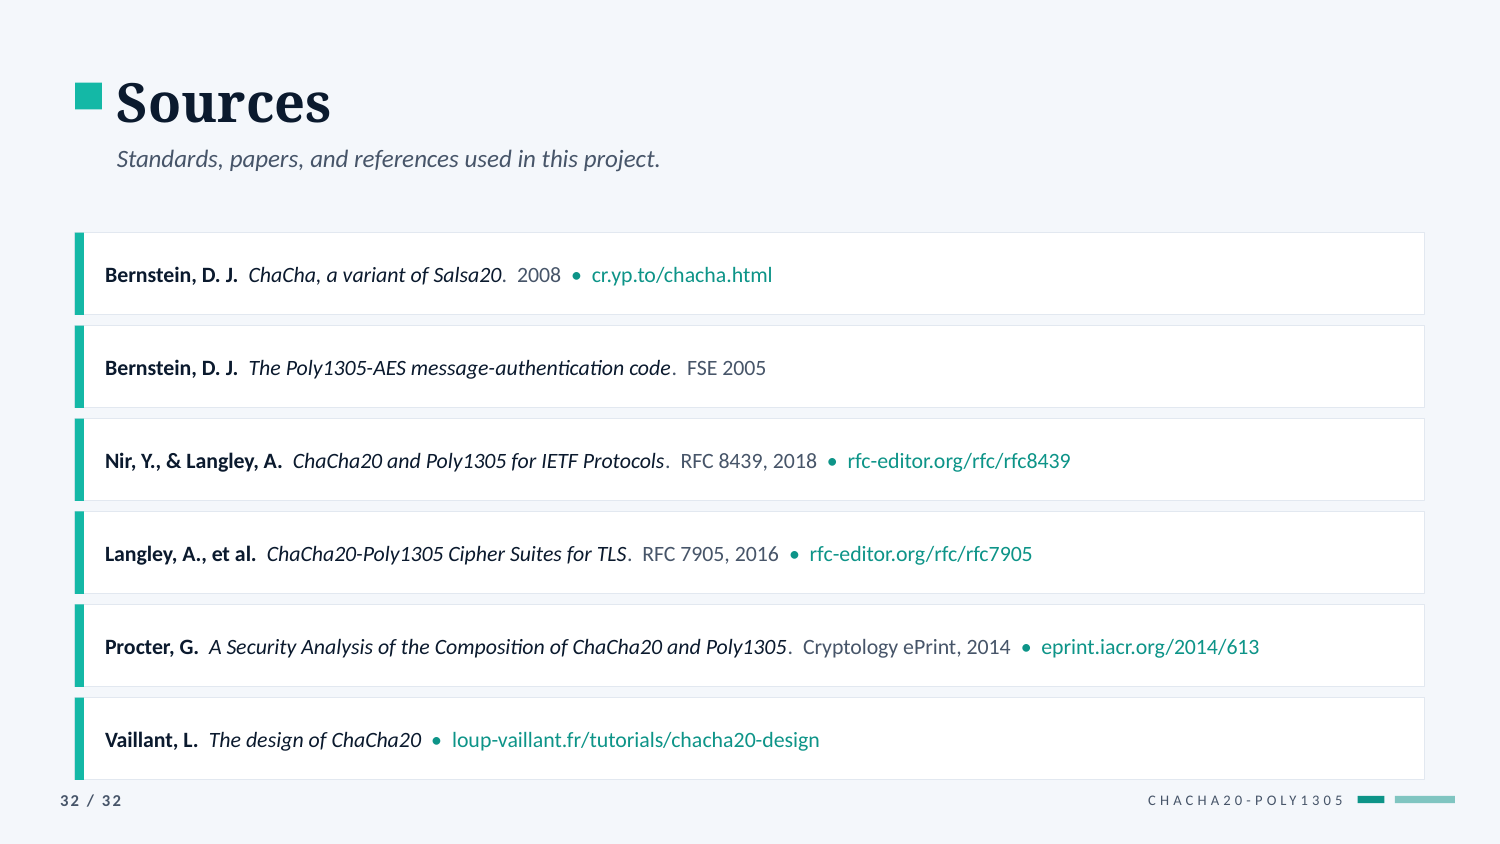

Sources
Standards, papers, and references used in this project.
Bernstein, D. J. ChaCha, a variant of Salsa20. 2008 • cr.yp.to/chacha.html
Bernstein, D. J. The Poly1305-AES message-authentication code. FSE 2005
Nir, Y., & Langley, A. ChaCha20 and Poly1305 for IETF Protocols. RFC 8439, 2018 • rfc-editor.org/rfc/rfc8439
Langley, A., et al. ChaCha20-Poly1305 Cipher Suites for TLS. RFC 7905, 2016 • rfc-editor.org/rfc/rfc7905
Procter, G. A Security Analysis of the Composition of ChaCha20 and Poly1305. Cryptology ePrint, 2014 • eprint.iacr.org/2014/613
Vaillant, L. The design of ChaCha20 • loup-vaillant.fr/tutorials/chacha20-design
32 / 32
CHACHA20-POLY1305